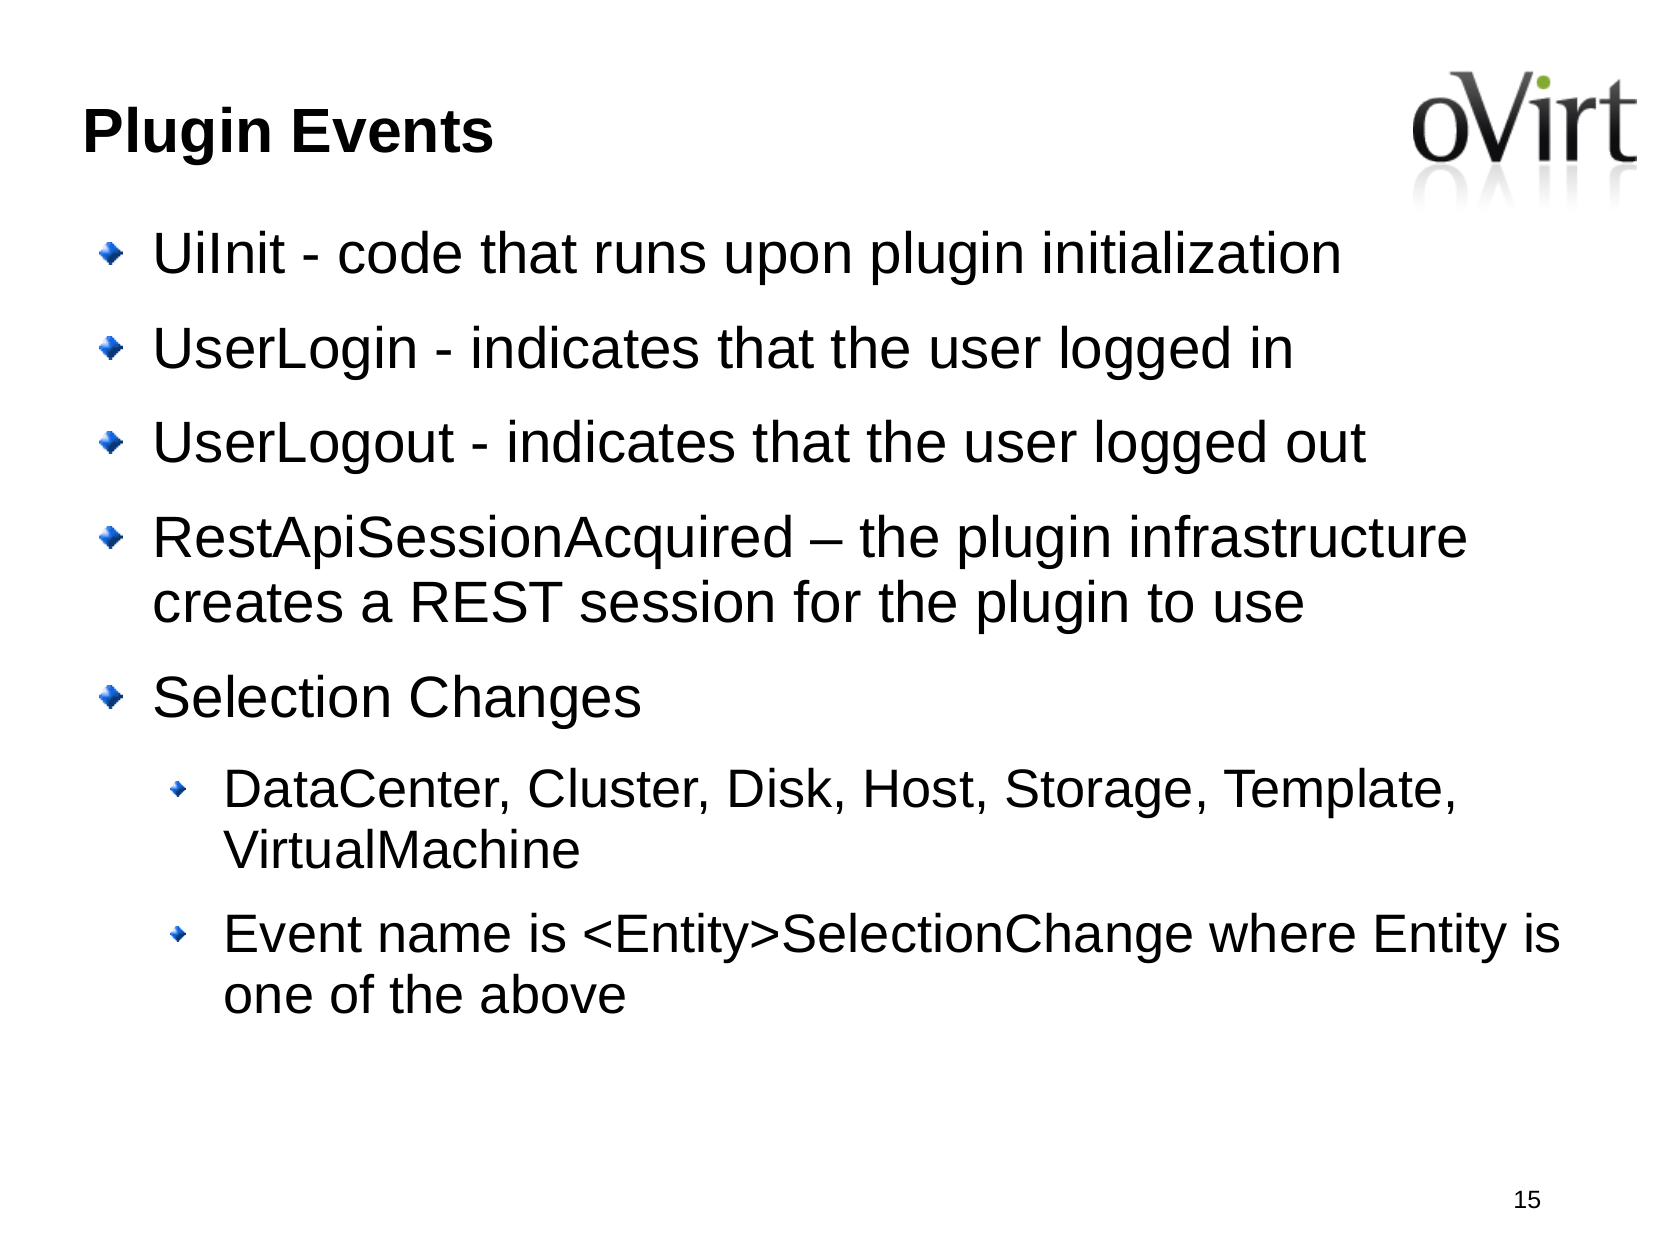

# Plugin Events
UiInit - code that runs upon plugin initialization
UserLogin - indicates that the user logged in
UserLogout - indicates that the user logged out
RestApiSessionAcquired – the plugin infrastructure creates a REST session for the plugin to use
Selection Changes
DataCenter, Cluster, Disk, Host, Storage, Template, VirtualMachine
Event name is <Entity>SelectionChange where Entity is one of the above